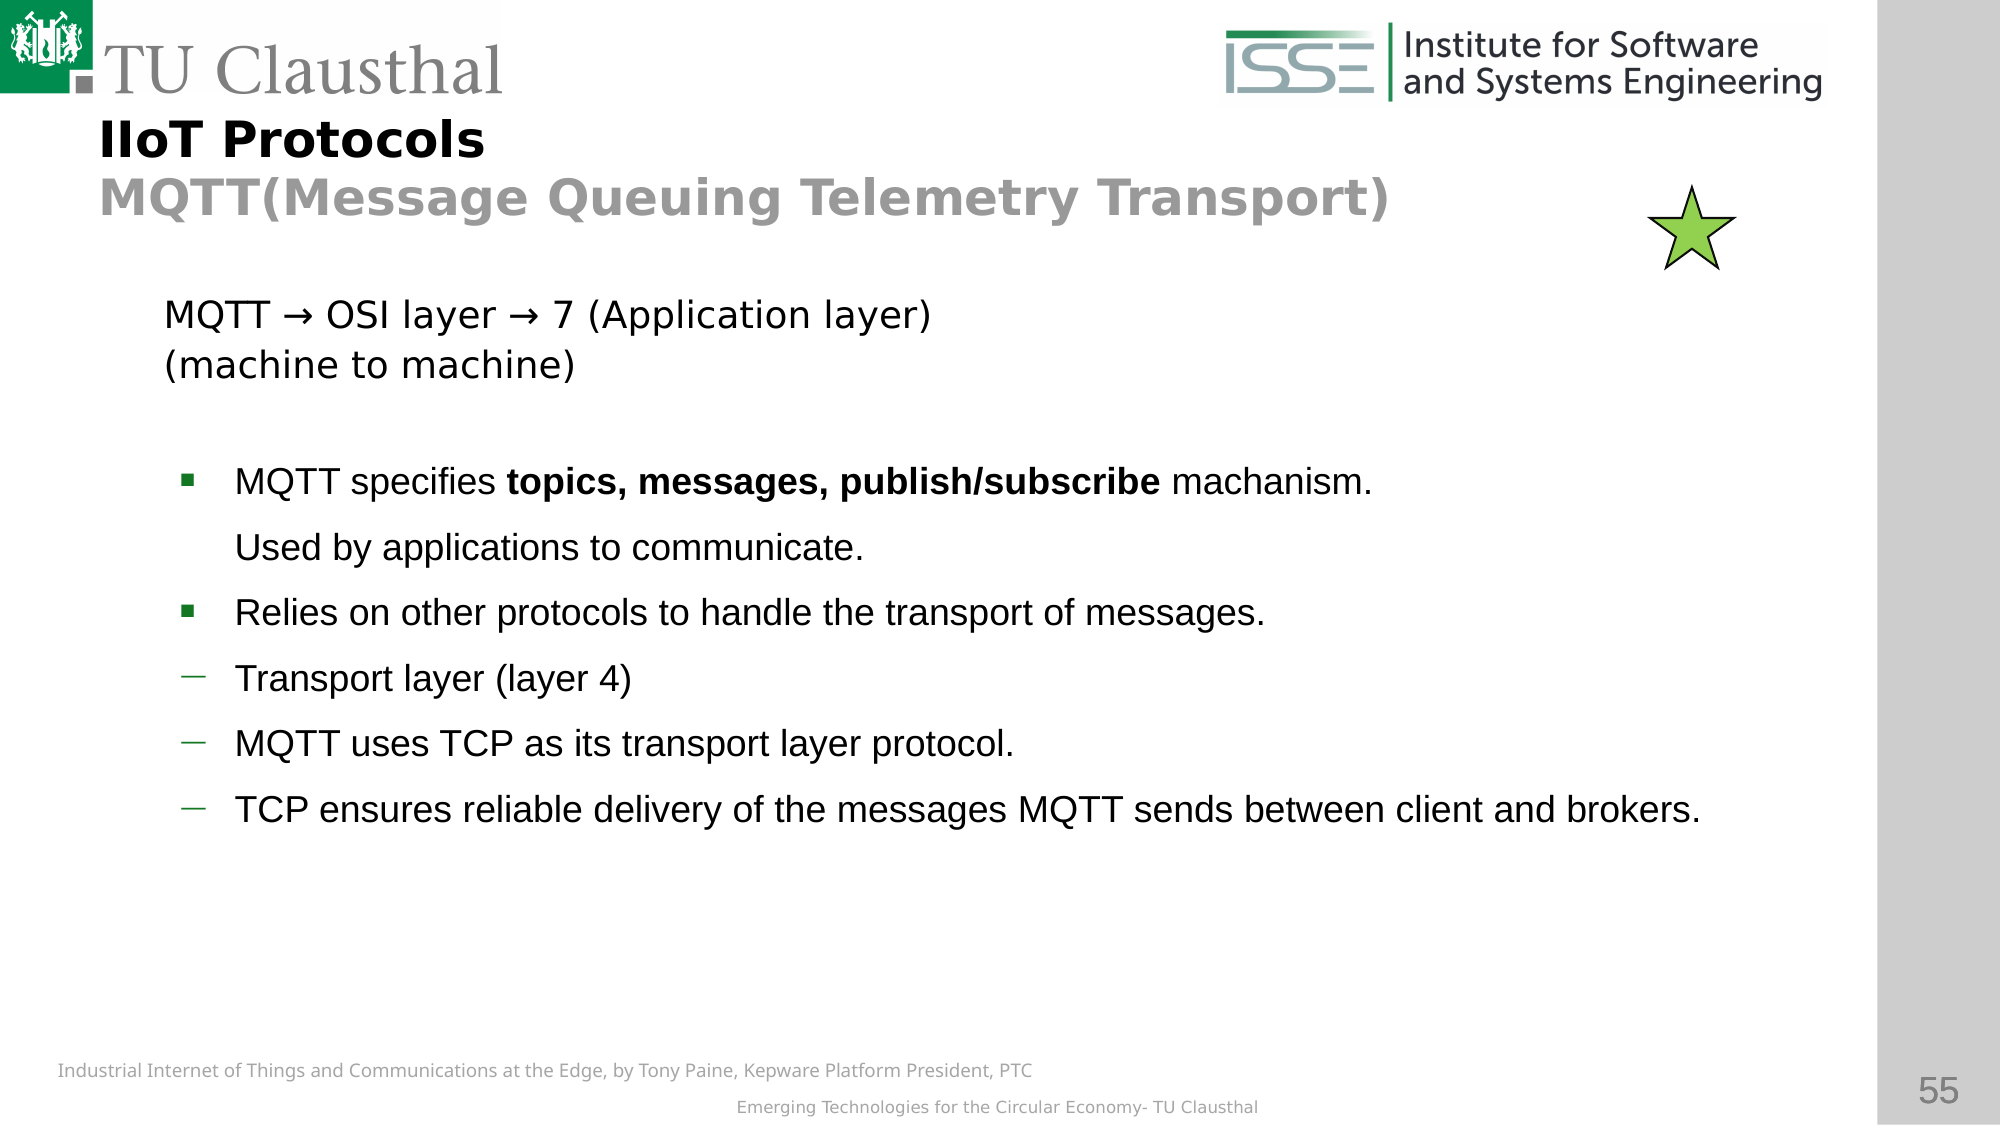

# IIoT Protocols MQTT(Message Queuing Telemetry Transport)
MQTT → OSI layer → 7 (Application layer)
(machine to machine)
MQTT specifies topics, messages, publish/subscribe machanism.
Used by applications to communicate.
Relies on other protocols to handle the transport of messages.
Transport layer (layer 4)
MQTT uses TCP as its transport layer protocol.
TCP ensures reliable delivery of the messages MQTT sends between client and brokers.
Industrial Internet of Things and Communications at the Edge, by Tony Paine, Kepware Platform President, PTC